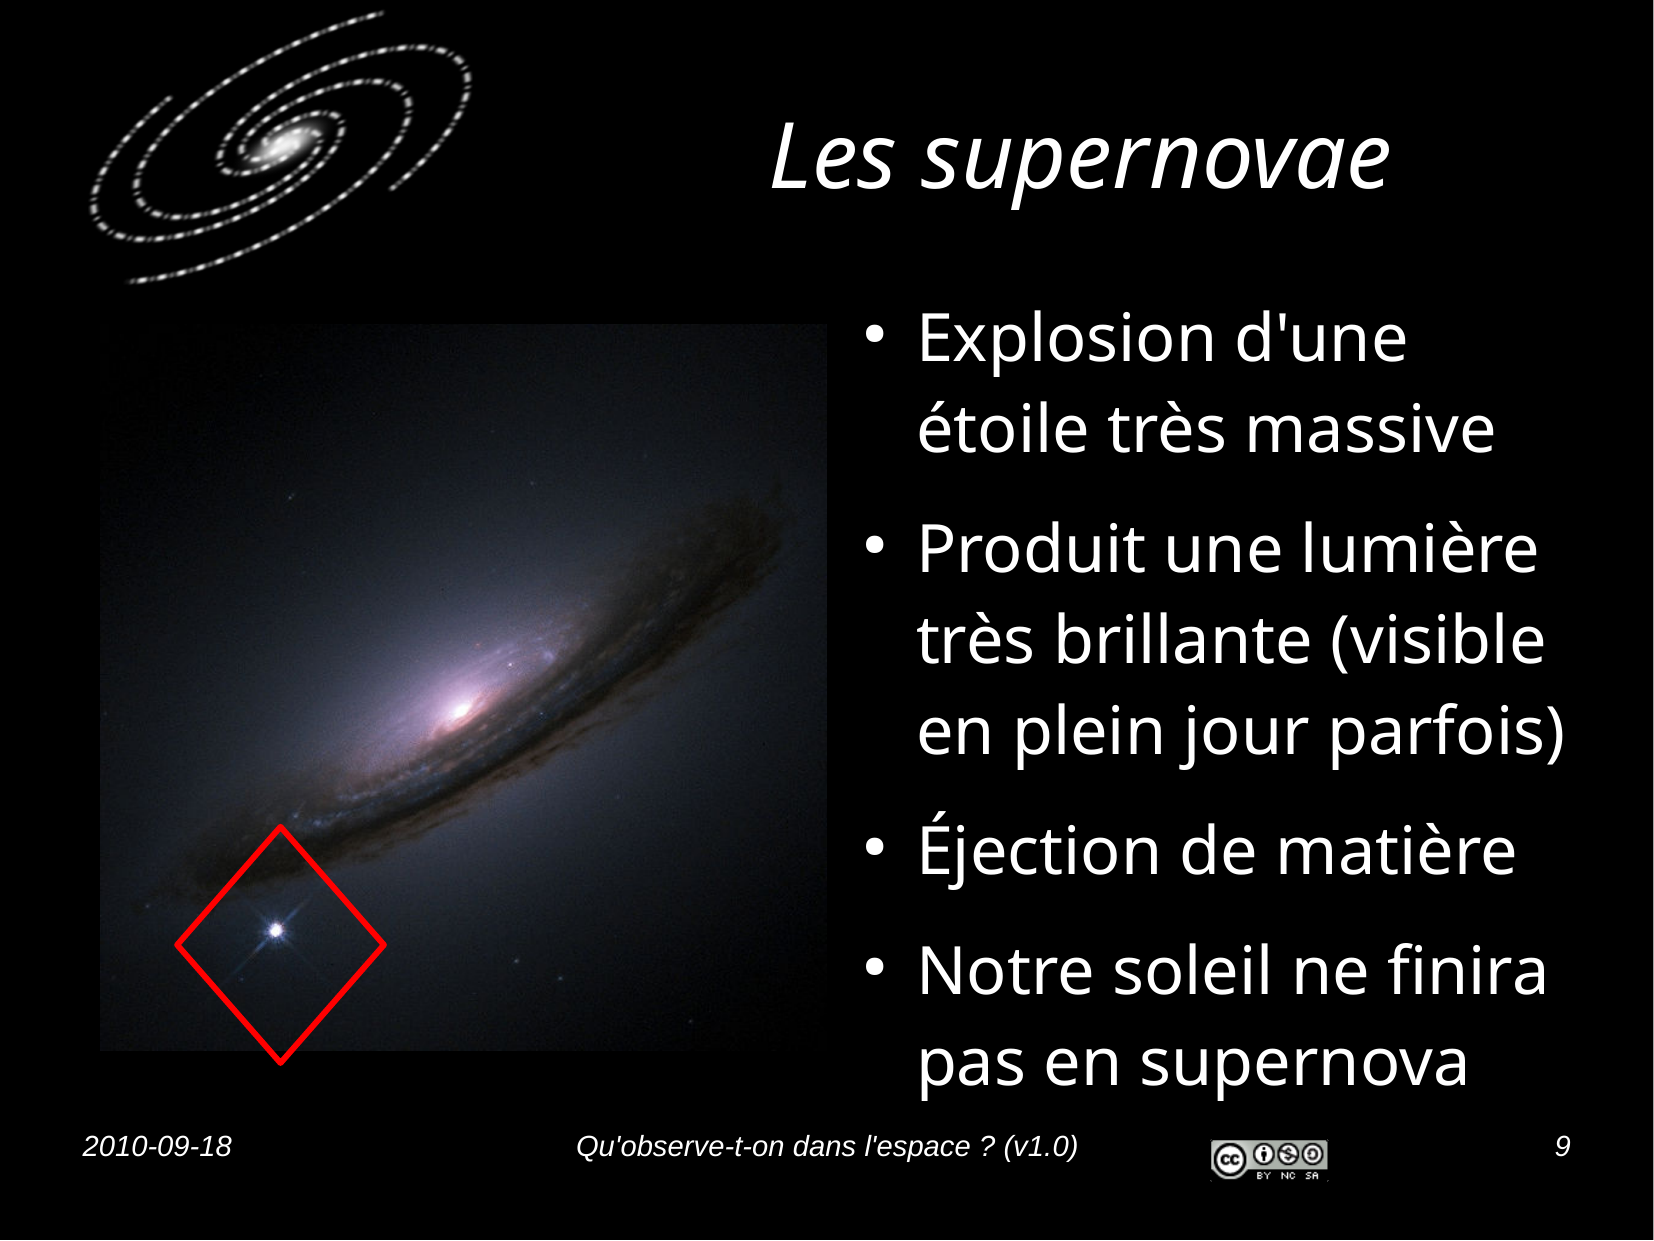

# Les supernovae
Explosion d'une étoile très massive
Produit une lumière très brillante (visible en plein jour parfois)
Éjection de matière
Notre soleil ne finira pas en supernova
2010-09-18
Qu'observe-t-on dans l'espace ? (v1.0)
9